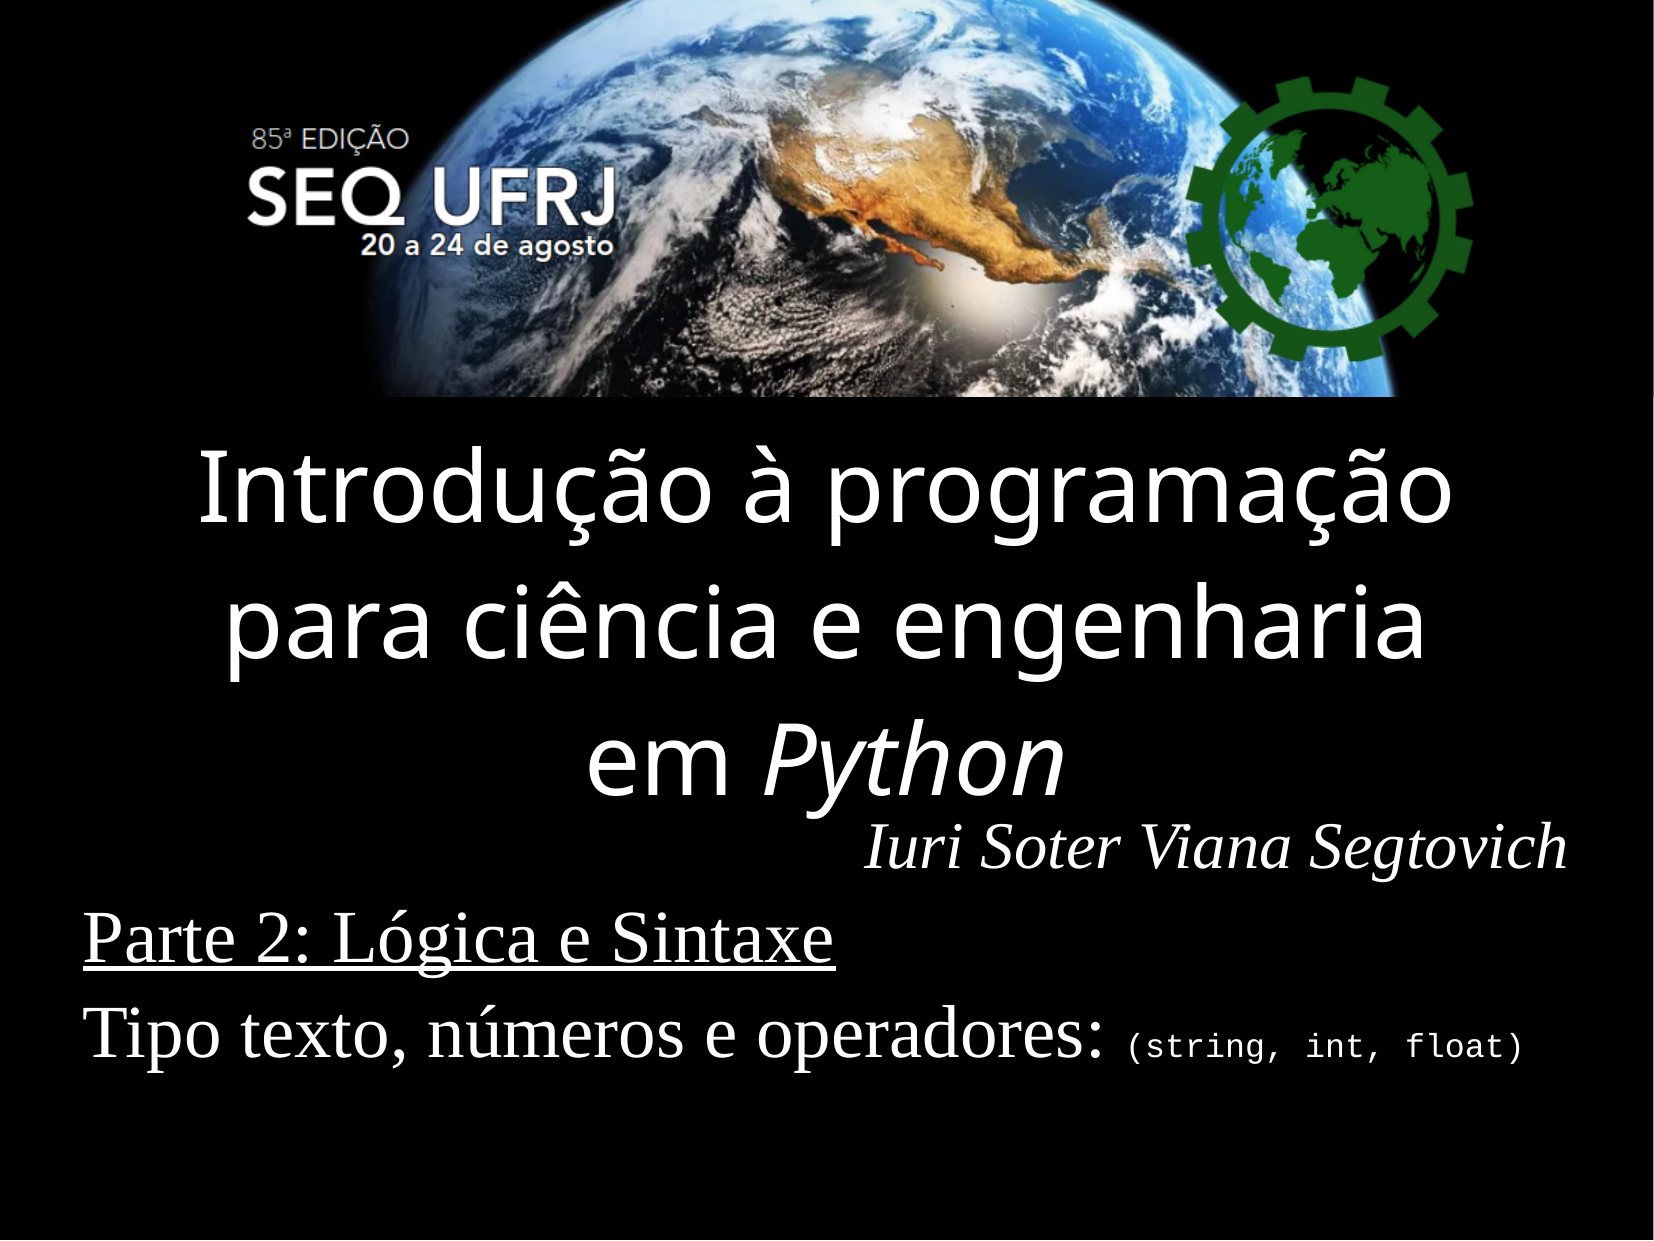

# Introdução à programação para ciência e engenharia em Python
Iuri Soter Viana Segtovich
Parte 2: Lógica e Sintaxe
Tipo texto, números e operadores: (string, int, float)